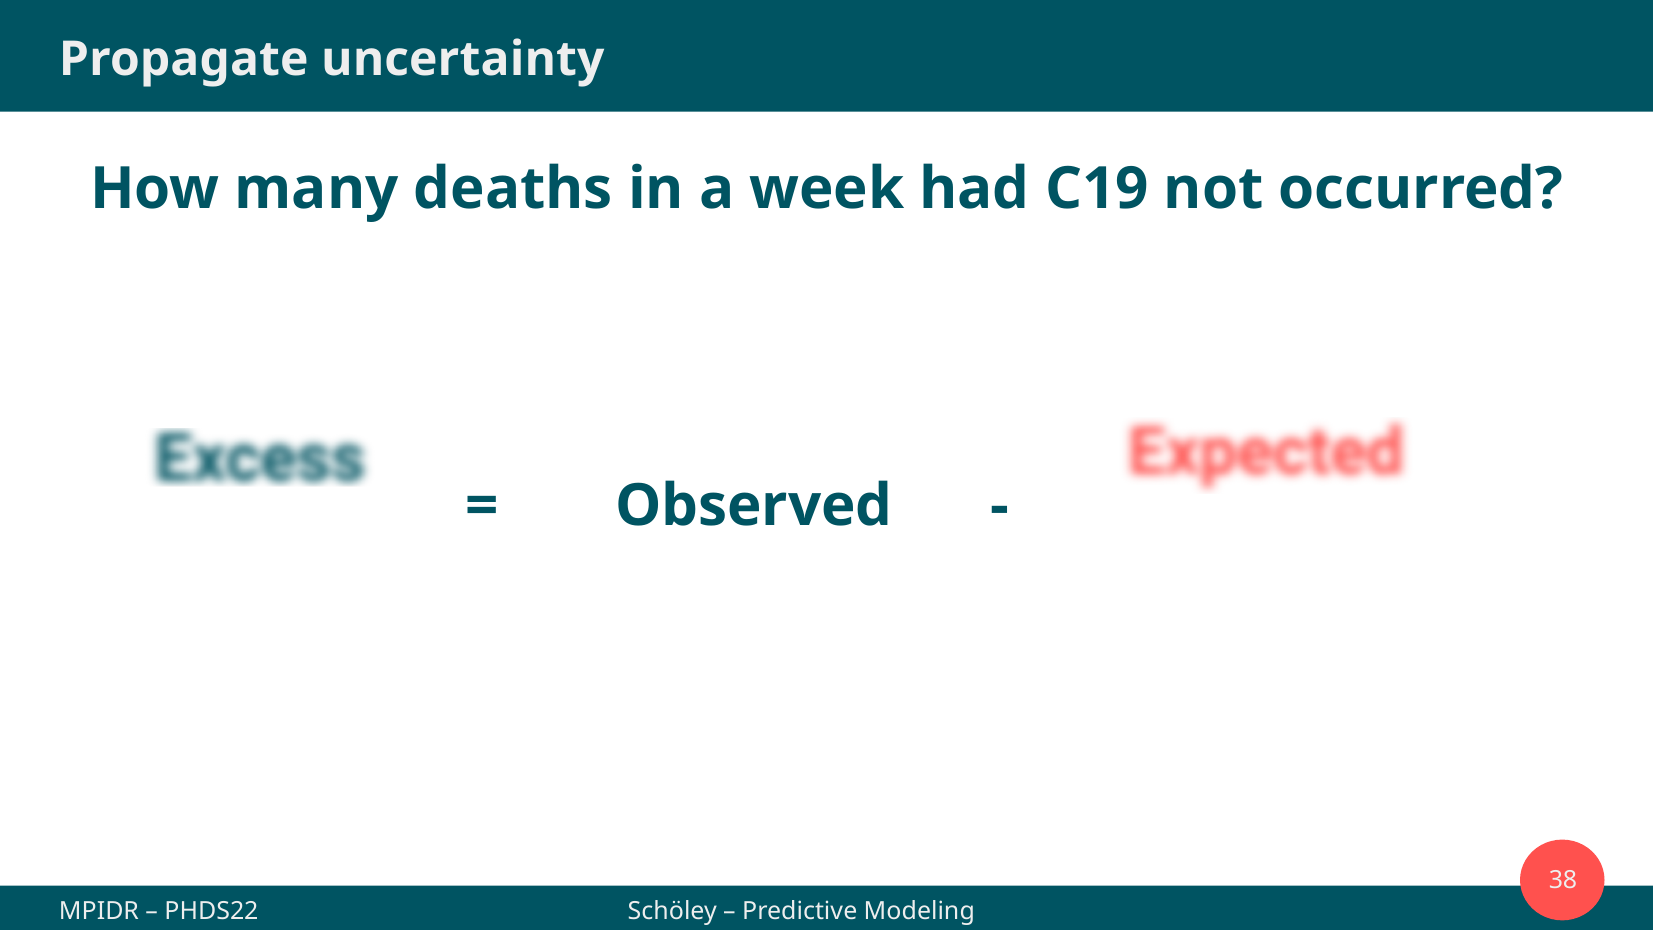

# Propagate uncertainty
How many deaths in a week had C19 not occurred?
 	 		=		Observed		-
38
MPIDR – PHDS22
Schöley – Predictive Modeling